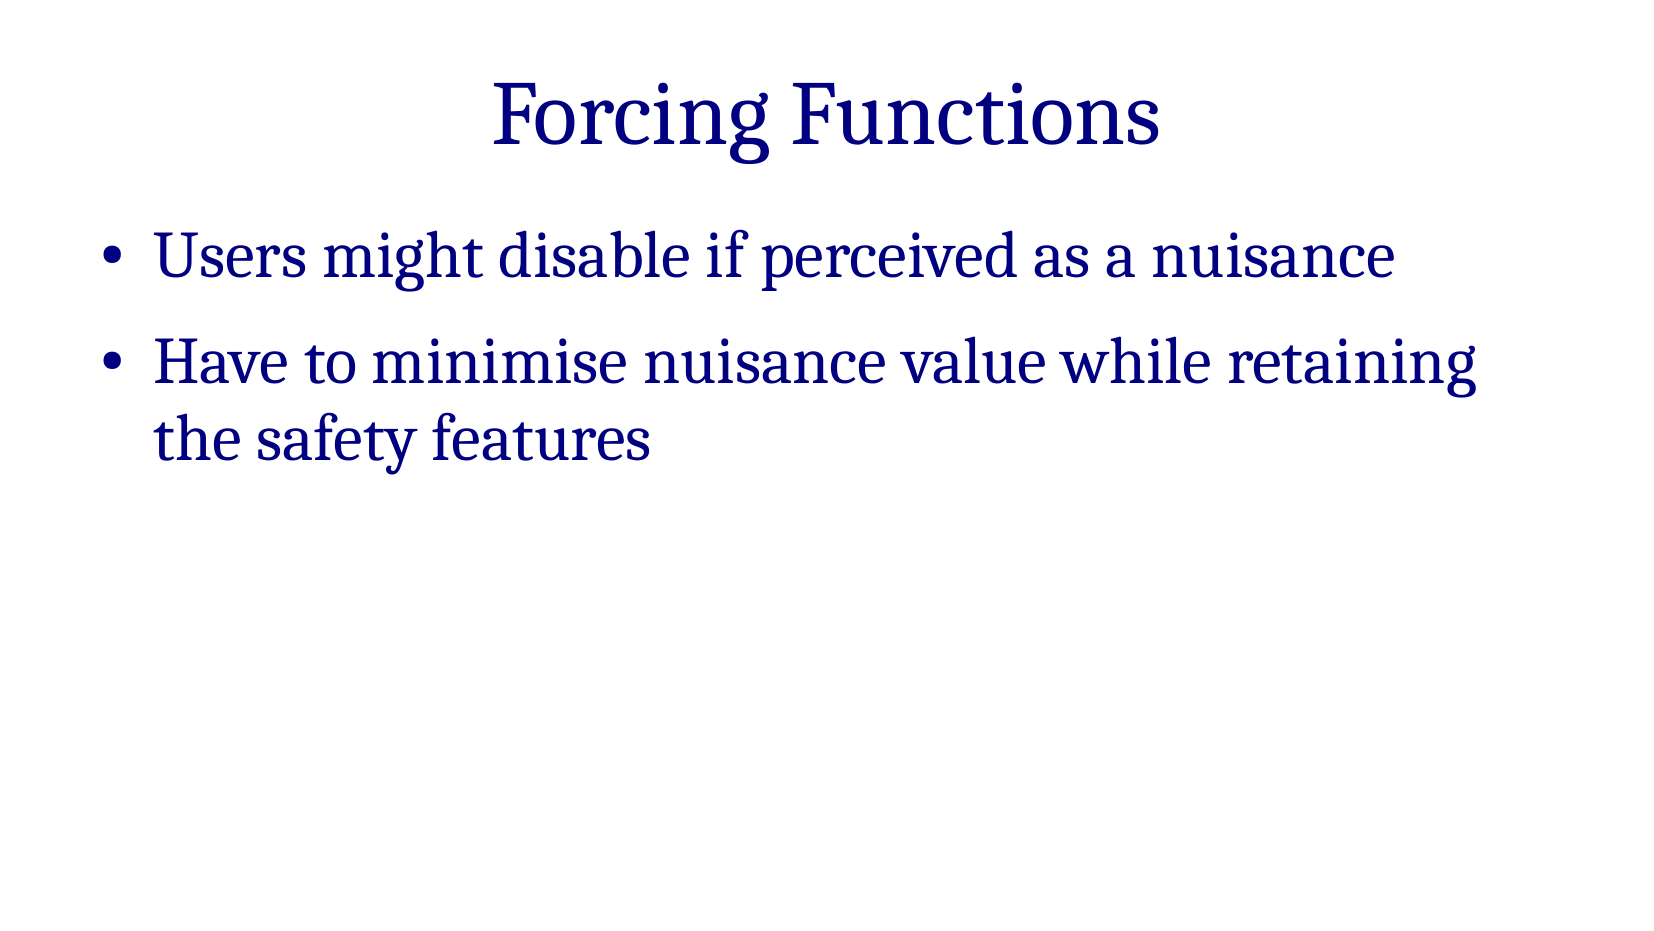

# Forcing Functions
Users might disable if perceived as a nuisance
Have to minimise nuisance value while retaining the safety features